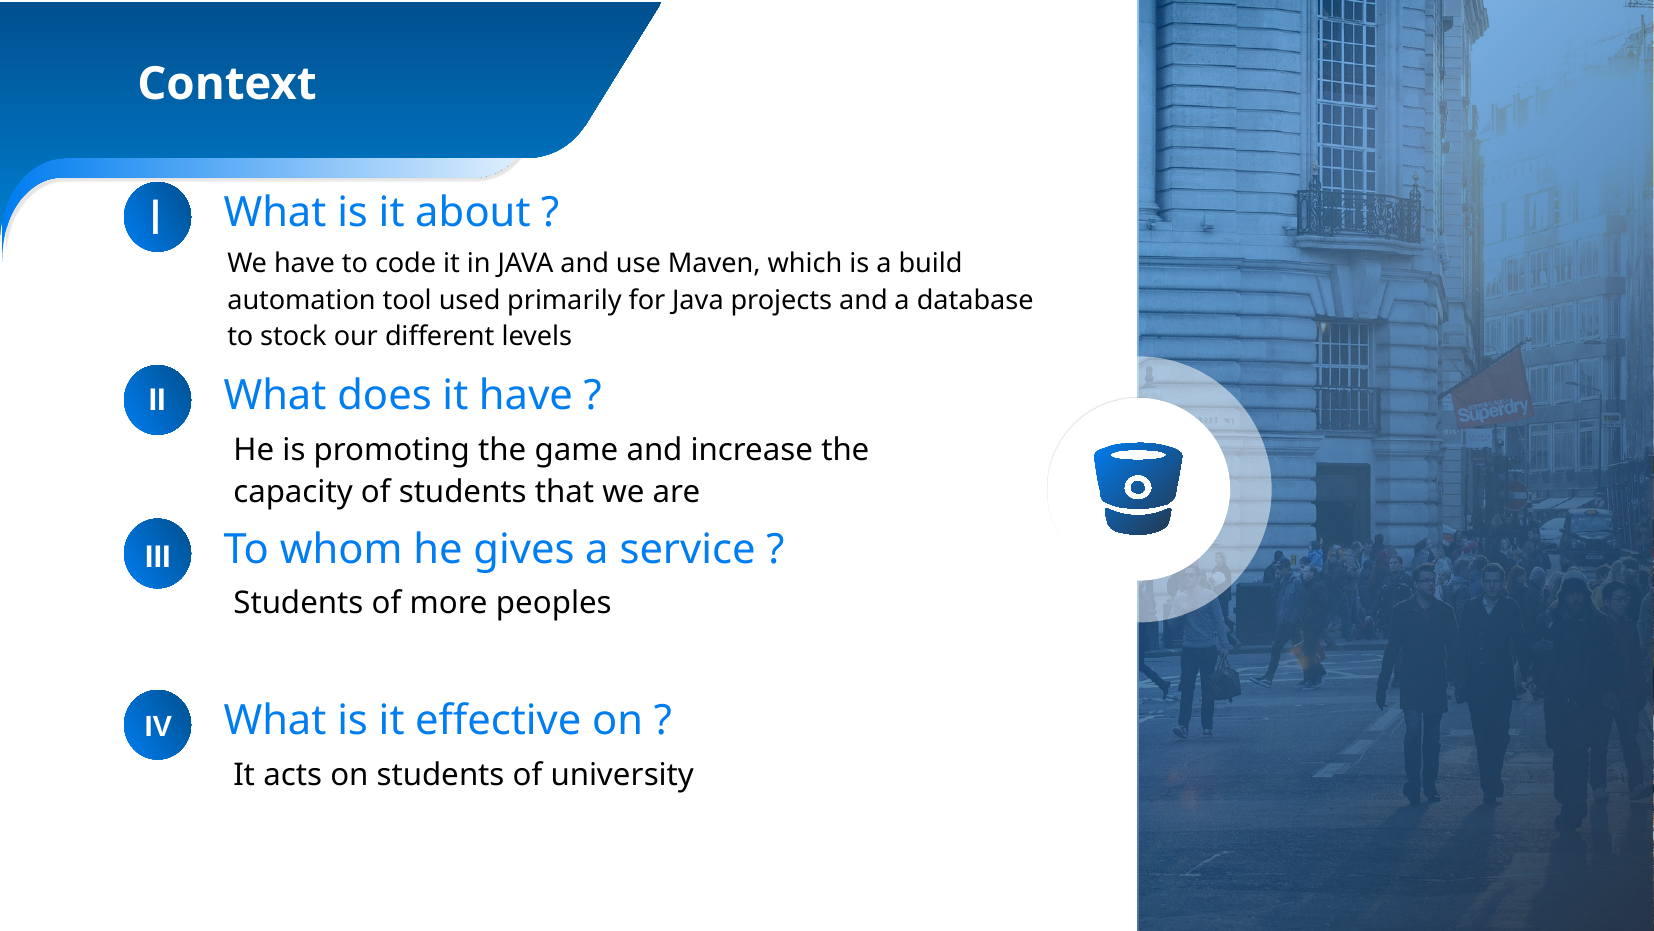

Context
What is it about ?
I
We have to code it in JAVA and use Maven, which is a build automation tool used primarily for Java projects and a database to stock our different levels
What does it have ?
II
He is promoting the game and increase the capacity of students that we are
To whom he gives a service ?
III
Students of more peoples
What is it effective on ?
IV
It acts on students of university